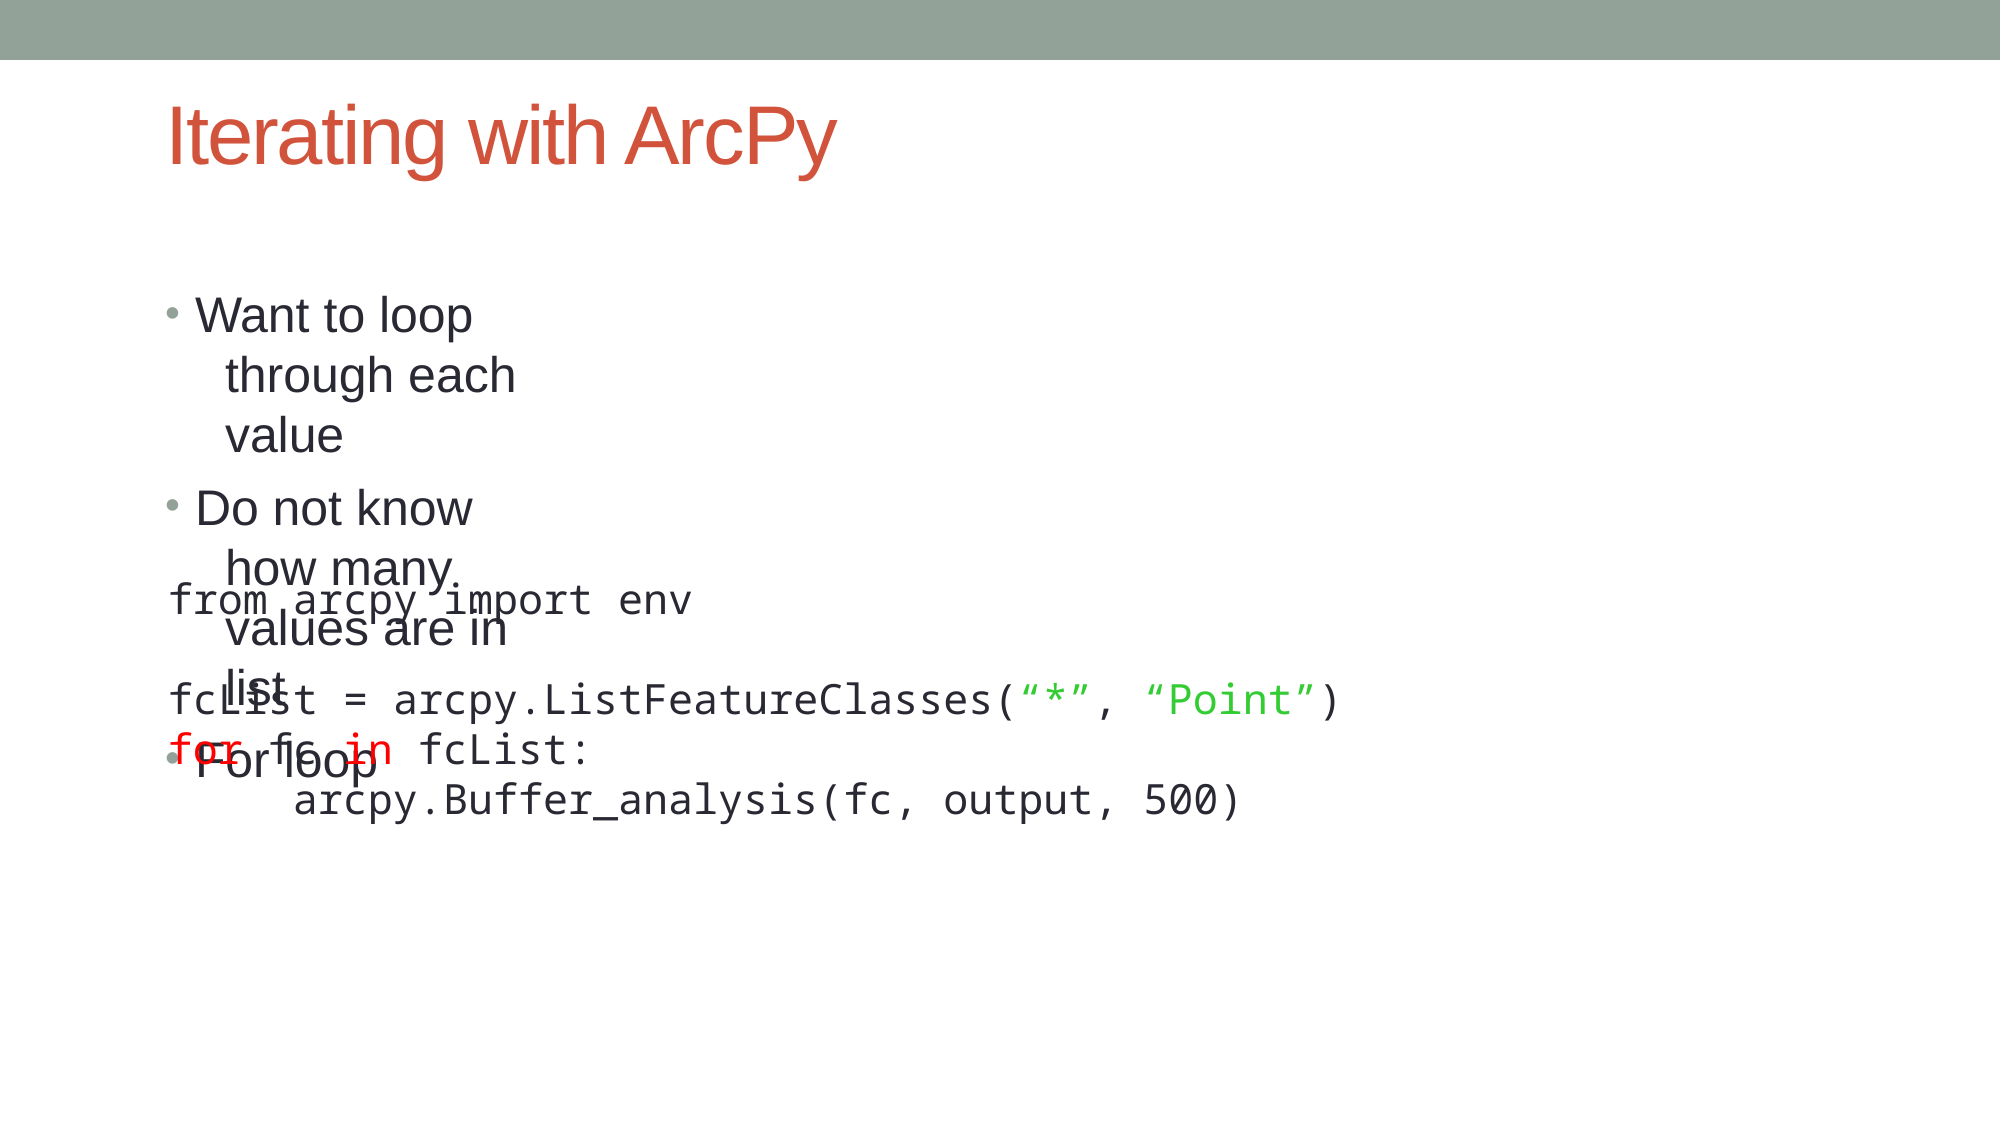

# Iterating with ArcPy
Want to loop through each value
Do not know how many values are in list
For loop
from arcpy import env
fcList = arcpy.ListFeatureClasses(“*”, “Point”)
for fc in fcList:
 arcpy.Buffer_analysis(fc, output, 500)